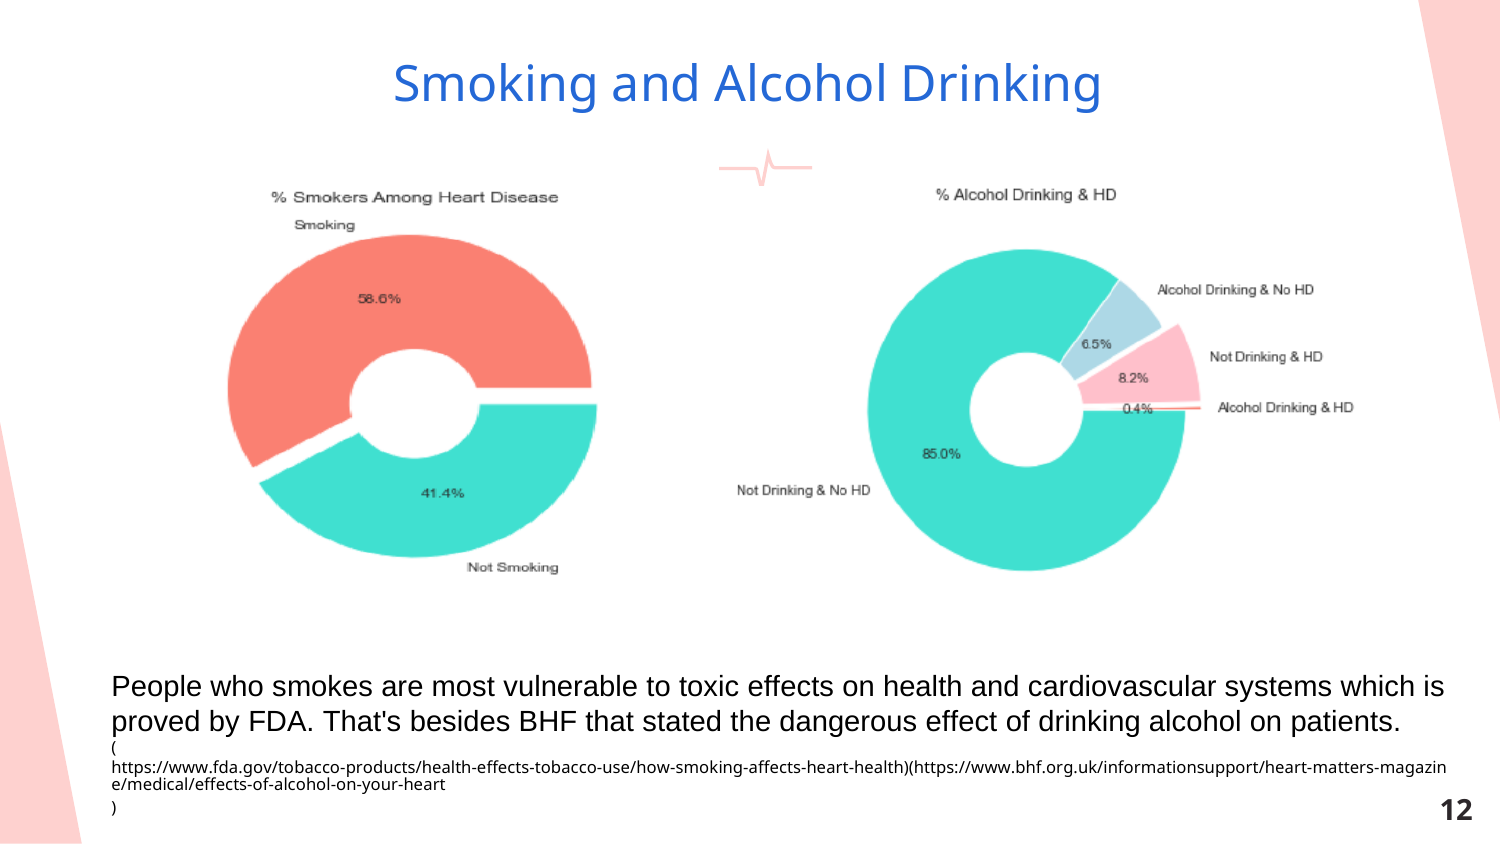

# Smoking and Alcohol Drinking
People who smokes are most vulnerable to toxic effects on health and cardiovascular systems which is proved by FDA. That's besides BHF that stated the dangerous effect of drinking alcohol on patients.
(https://www.fda.gov/tobacco-products/health-effects-tobacco-use/how-smoking-affects-heart-health)(https://www.bhf.org.uk/informationsupport/heart-matters-magazine/medical/effects-of-alcohol-on-your-heart)
12